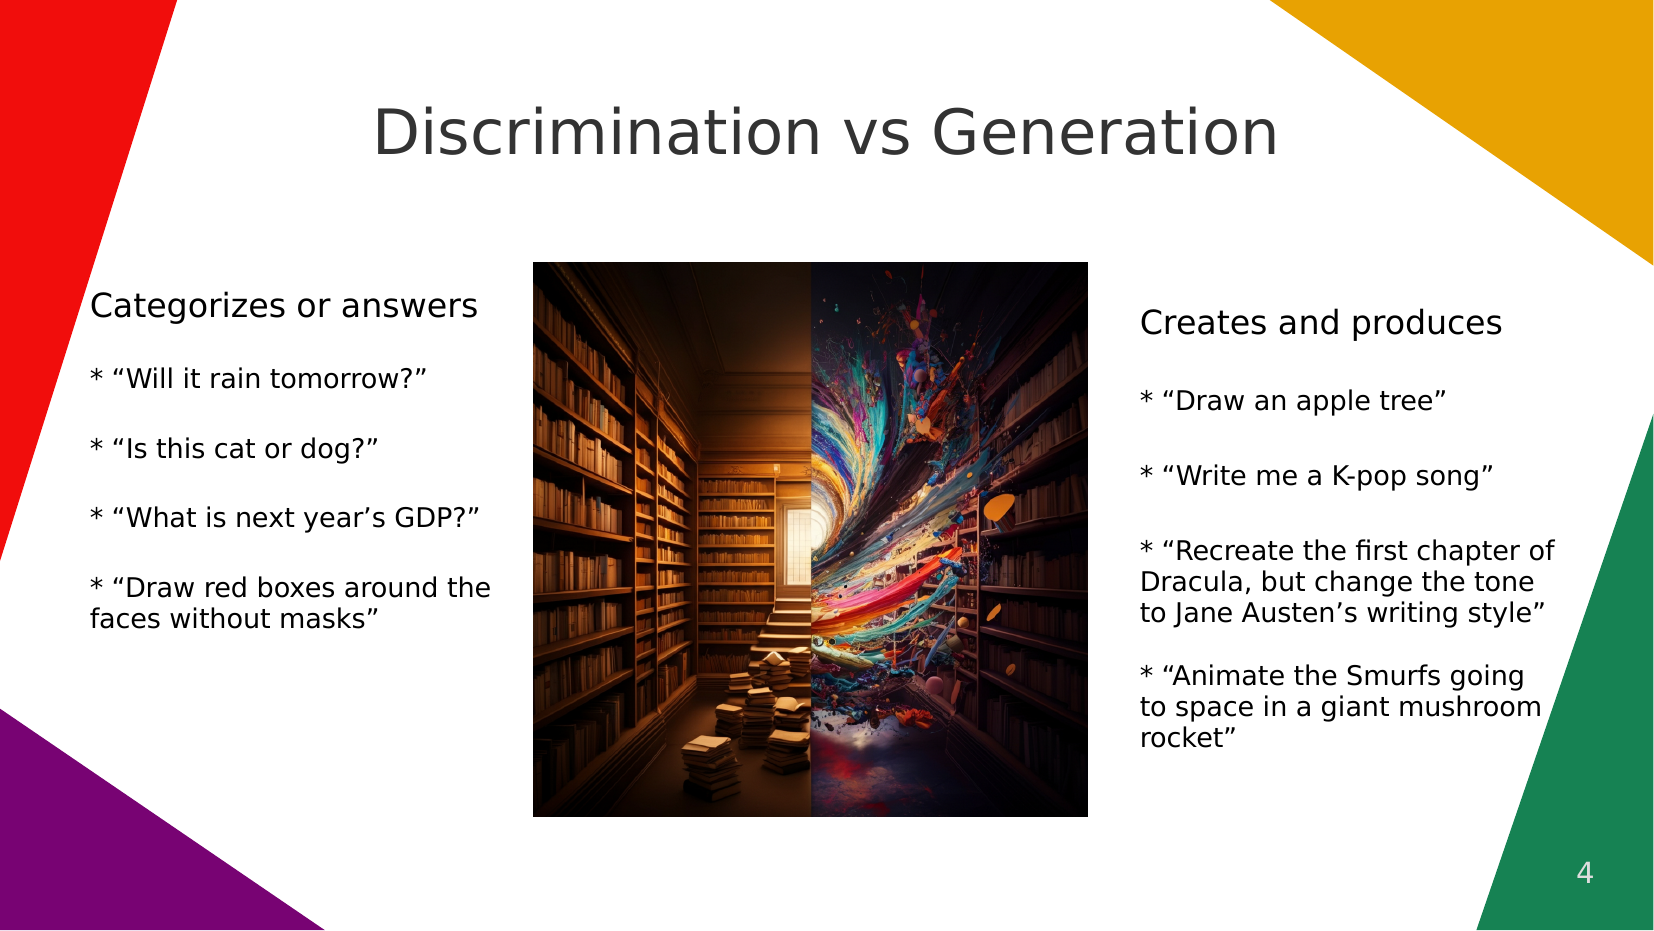

# Discrimination vs Generation
Categorizes or answers
* “Will it rain tomorrow?”
* “Is this cat or dog?”
* “What is next year’s GDP?”
* “Draw red boxes around the faces without masks”
Creates and produces
* “Draw an apple tree”
* “Write me a K-pop song”
* “Recreate the first chapter of Dracula, but change the tone to Jane Austen’s writing style”
* “Animate the Smurfs going to space in a giant mushroom
rocket”
4